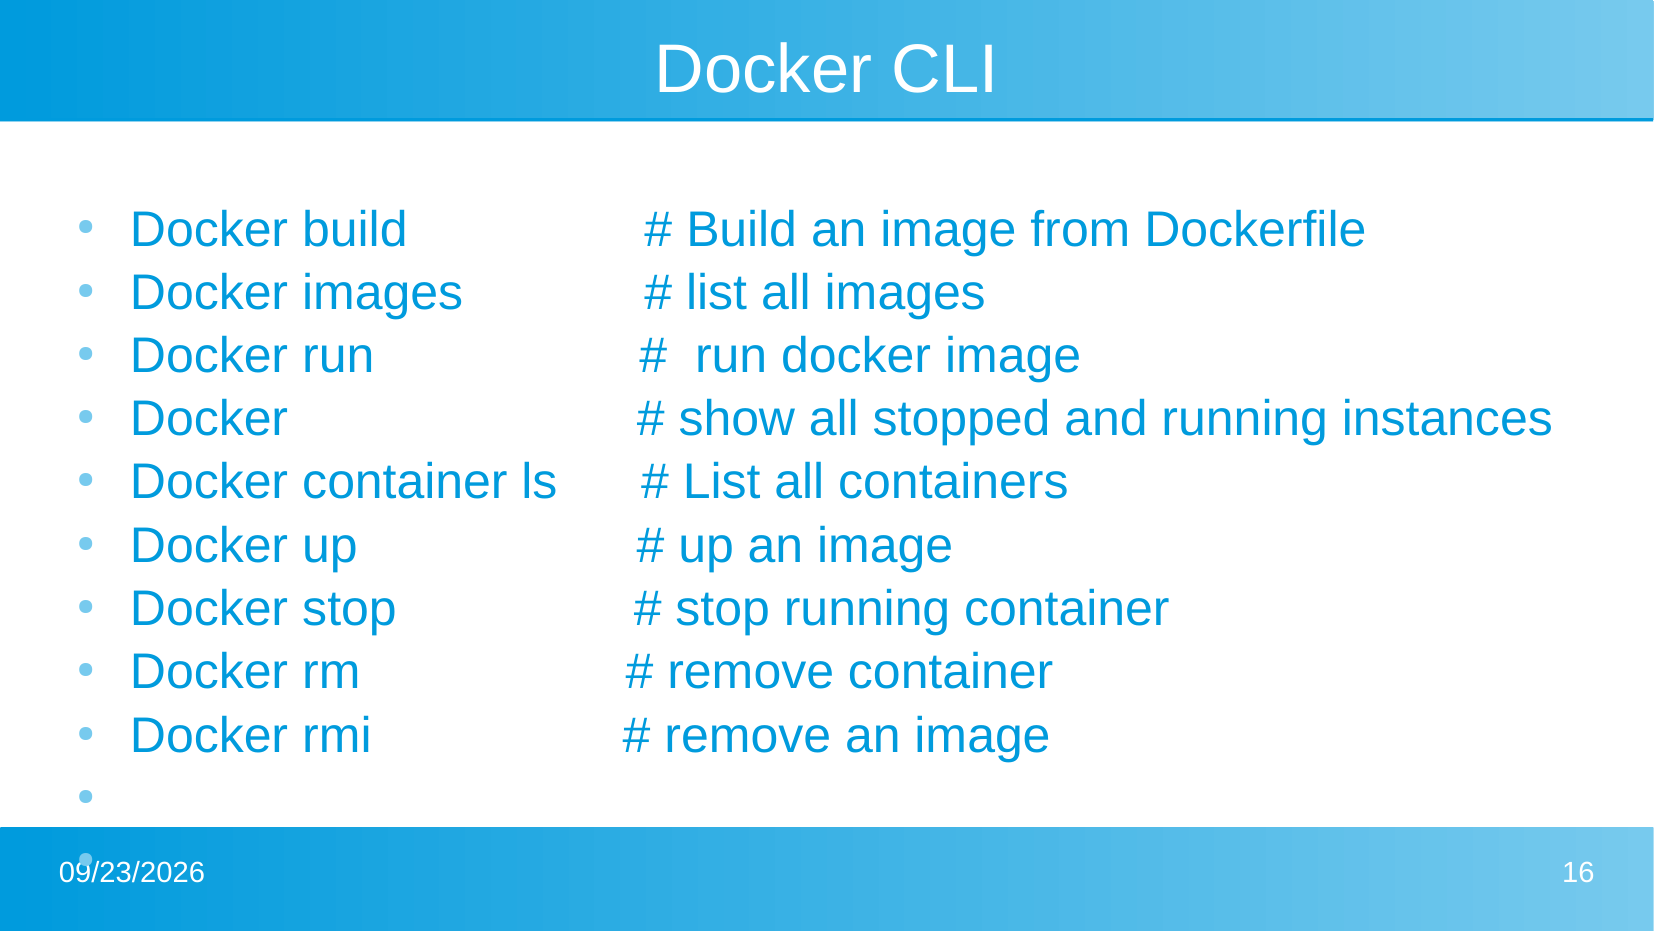

# Docker CLI
Docker build # Build an image from Dockerfile
Docker images # list all images
Docker run # run docker image
Docker # show all stopped and running instances
Docker container ls # List all containers
Docker up # up an image
Docker stop # stop running container
Docker rm # remove container
Docker rmi # remove an image
16